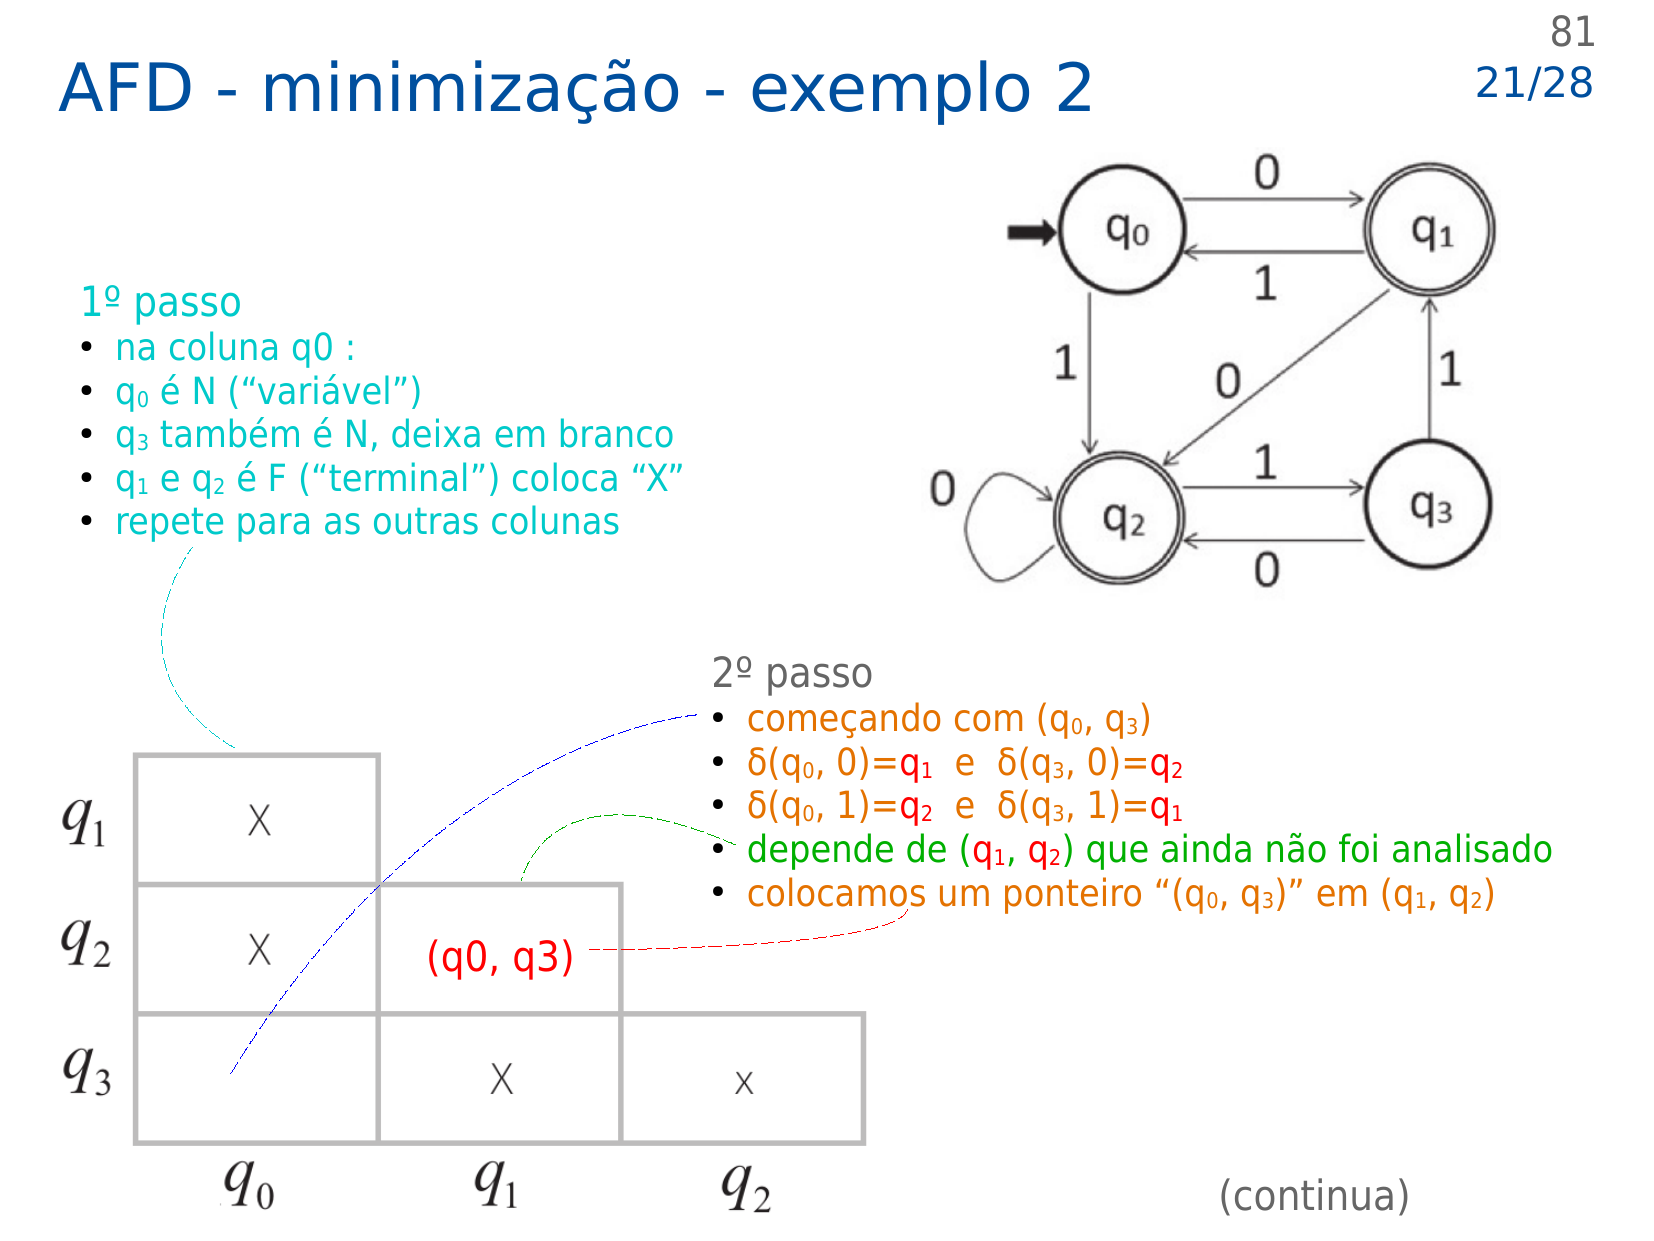

81
# AFD - minimização - exemplo 2
21
1º passo
na coluna q0 :
q0 é N (“variável”)
q3 também é N, deixa em branco
q1 e q2 é F (“terminal”) coloca “X”
repete para as outras colunas
2º passo
começando com (q0, q3)
δ(q0, 0)=q1 e δ(q3, 0)=q2
δ(q0, 1)=q2 e δ(q3, 1)=q1
depende de (q1, q2) que ainda não foi analisado
colocamos um ponteiro “(q0, q3)” em (q1, q2)
(q0, q3)
(continua)